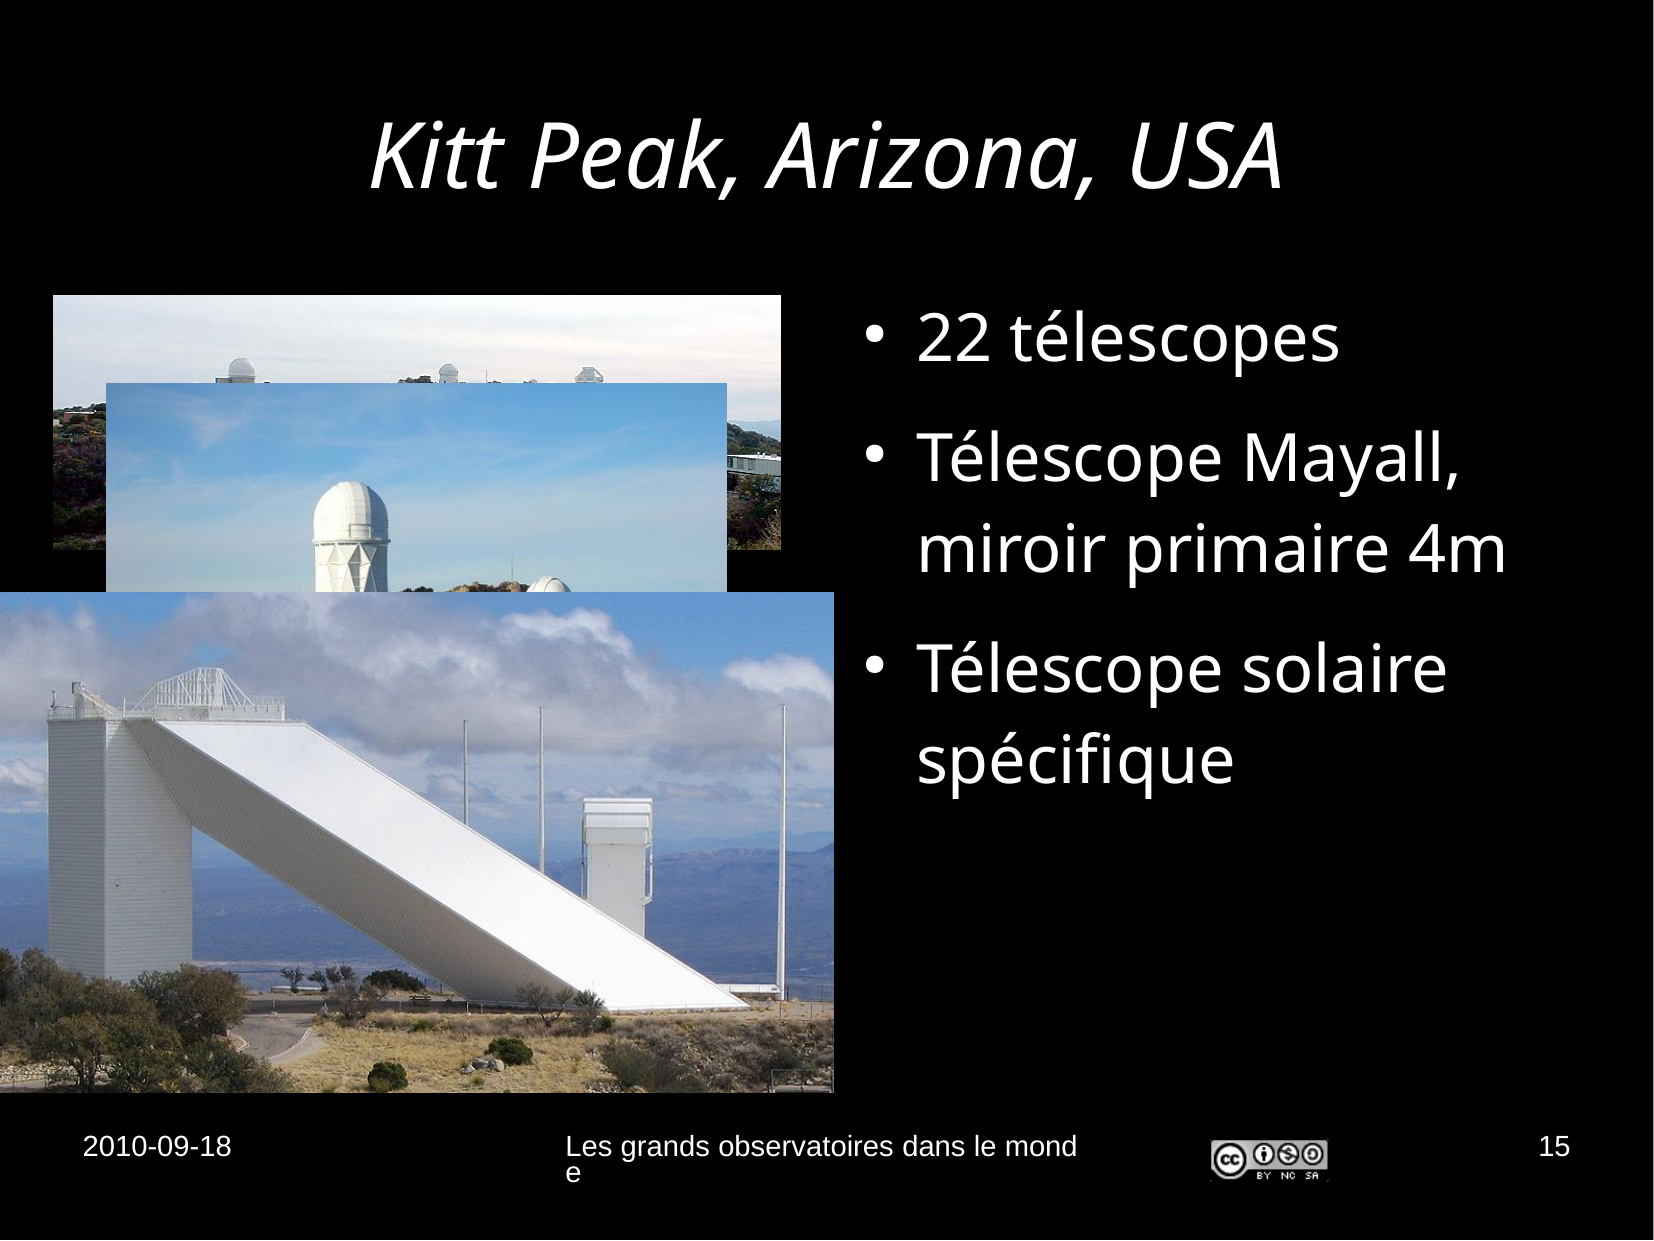

# Kitt Peak, Arizona, USA
22 télescopes
Télescope Mayall, miroir primaire 4m
Télescope solaire spécifique
2010-09-18
Les grands observatoires dans le monde
15